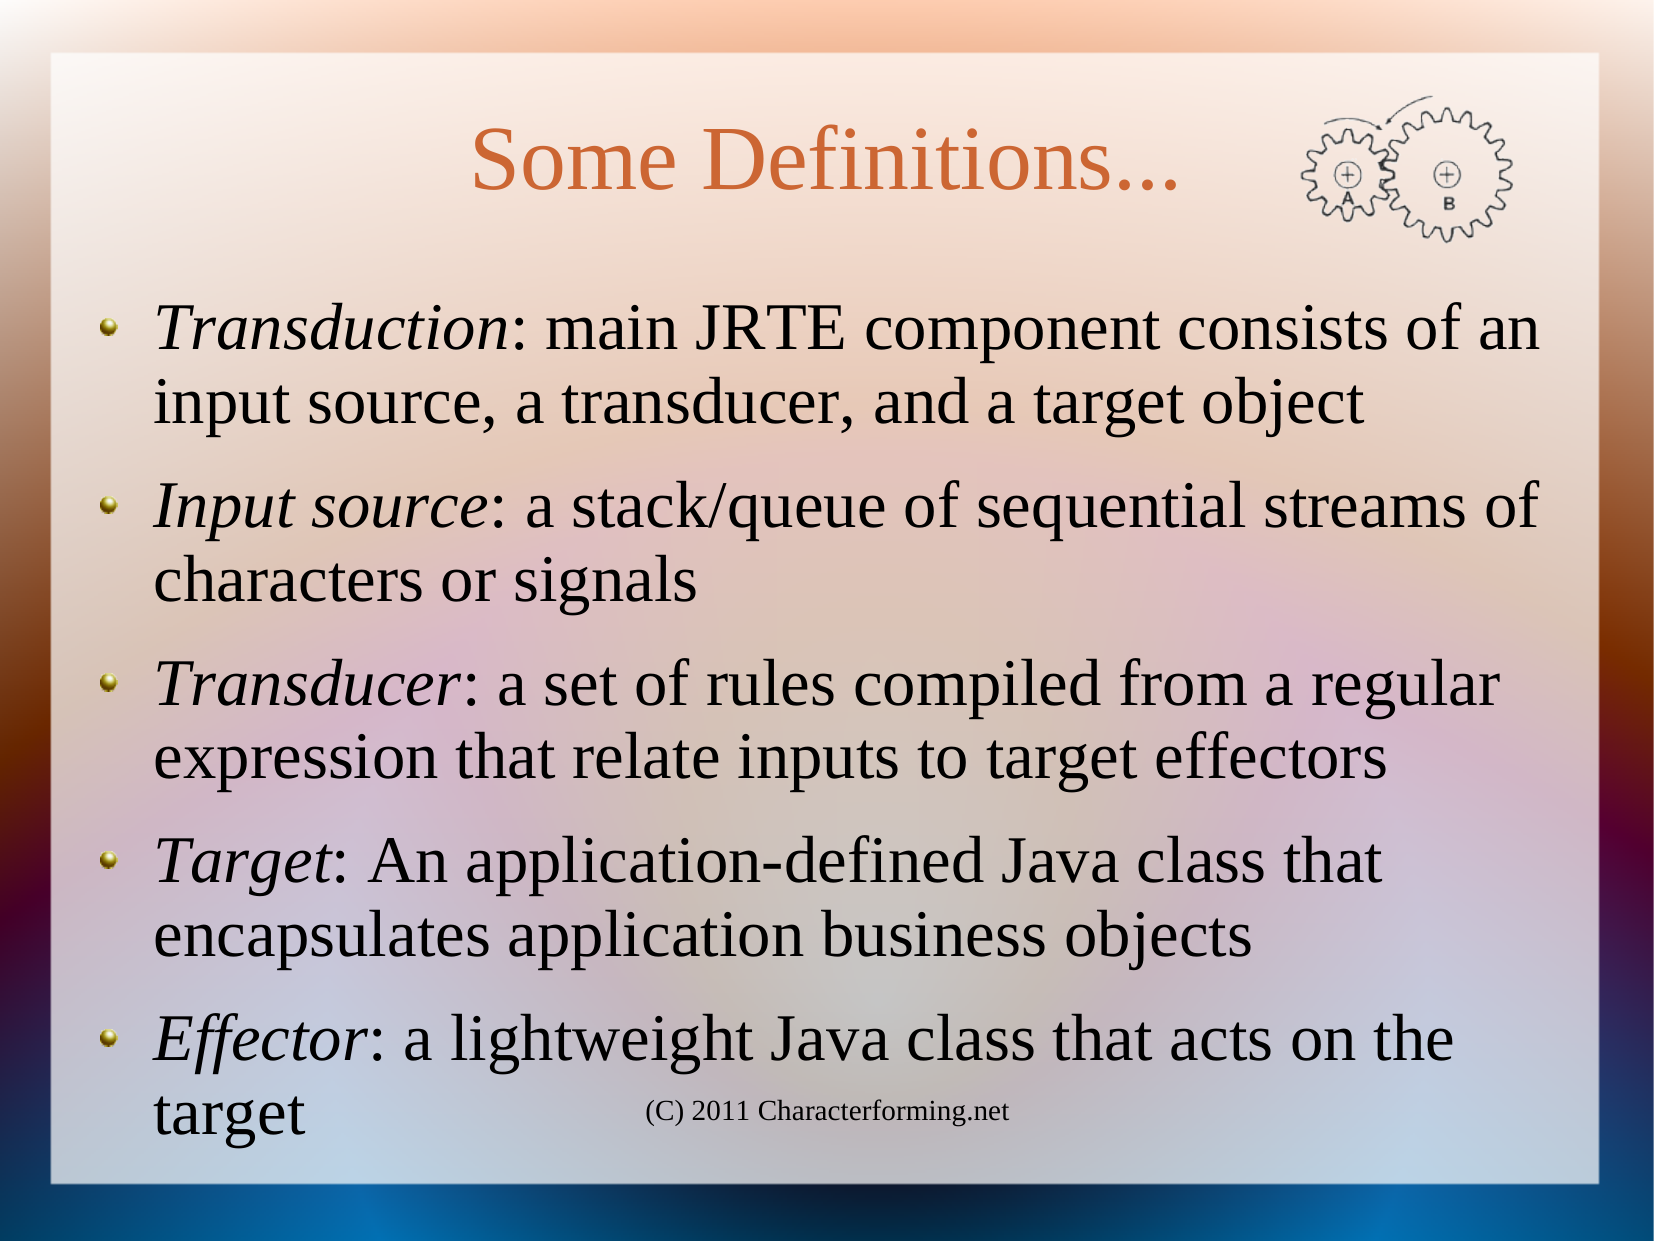

# Some Definitions...
Transduction: main JRTE component consists of an input source, a transducer, and a target object
Input source: a stack/queue of sequential streams of characters or signals
Transducer: a set of rules compiled from a regular expression that relate inputs to target effectors
Target: An application-defined Java class that encapsulates application business objects
Effector: a lightweight Java class that acts on the target
(C) 2011 Characterforming.net